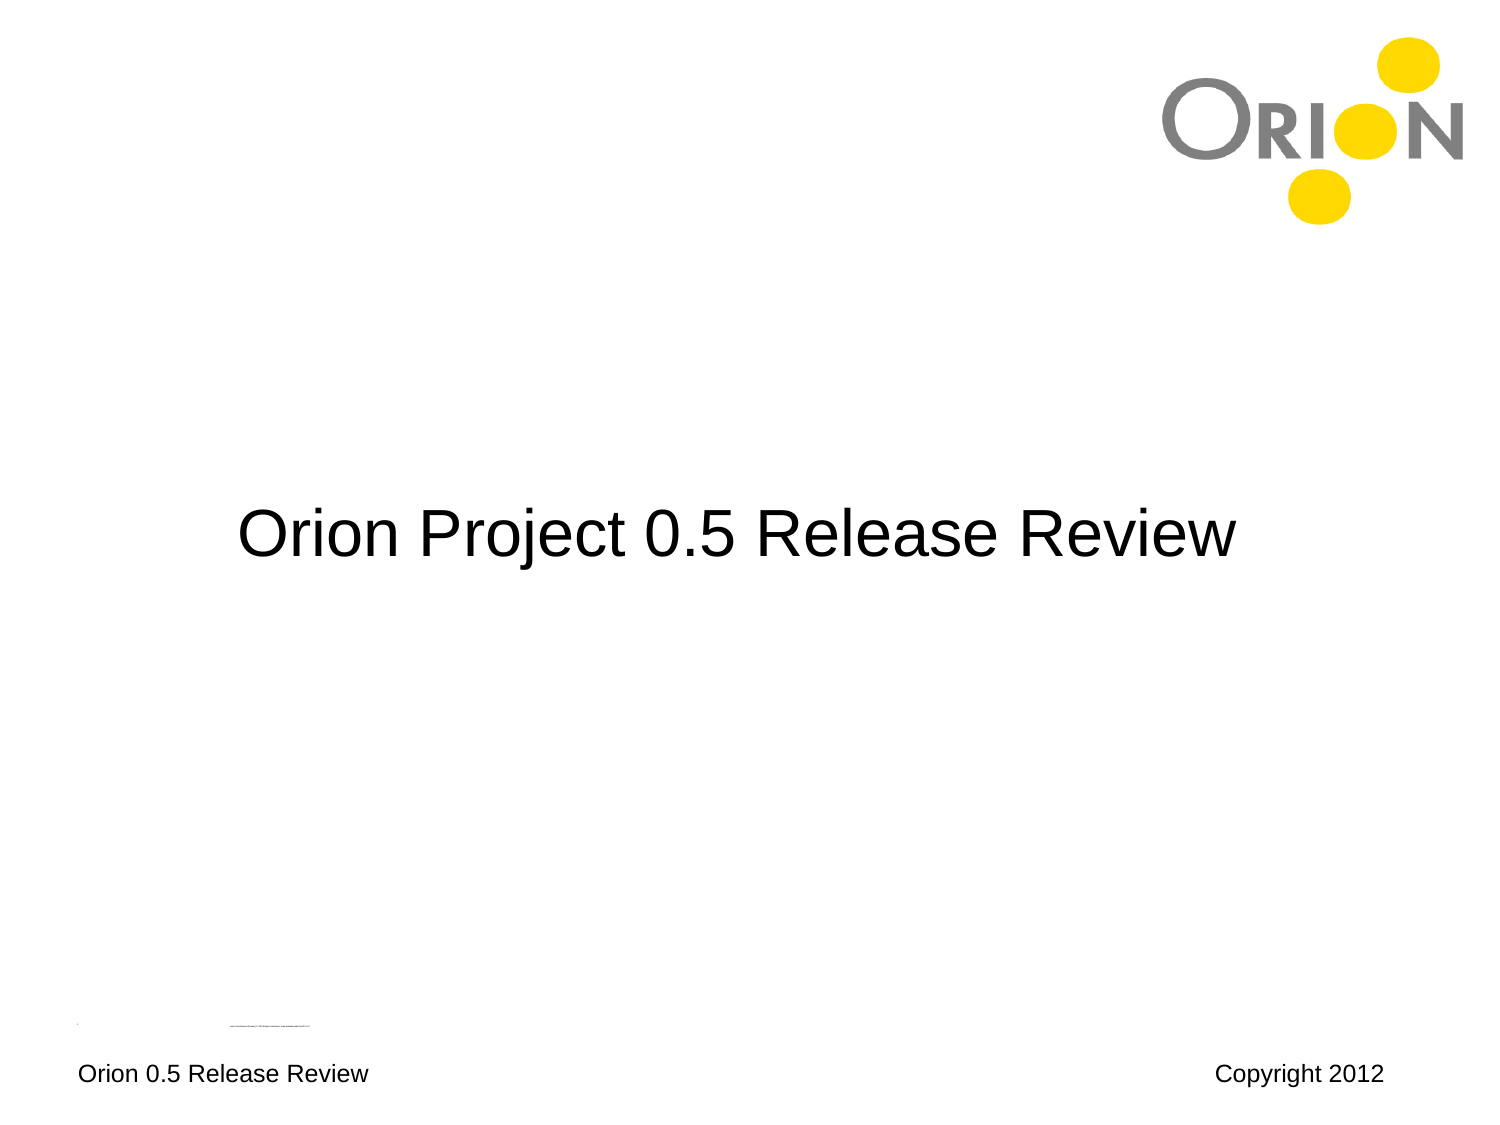

# Orion Project 0.5 Release Review
1
Copyright 2011